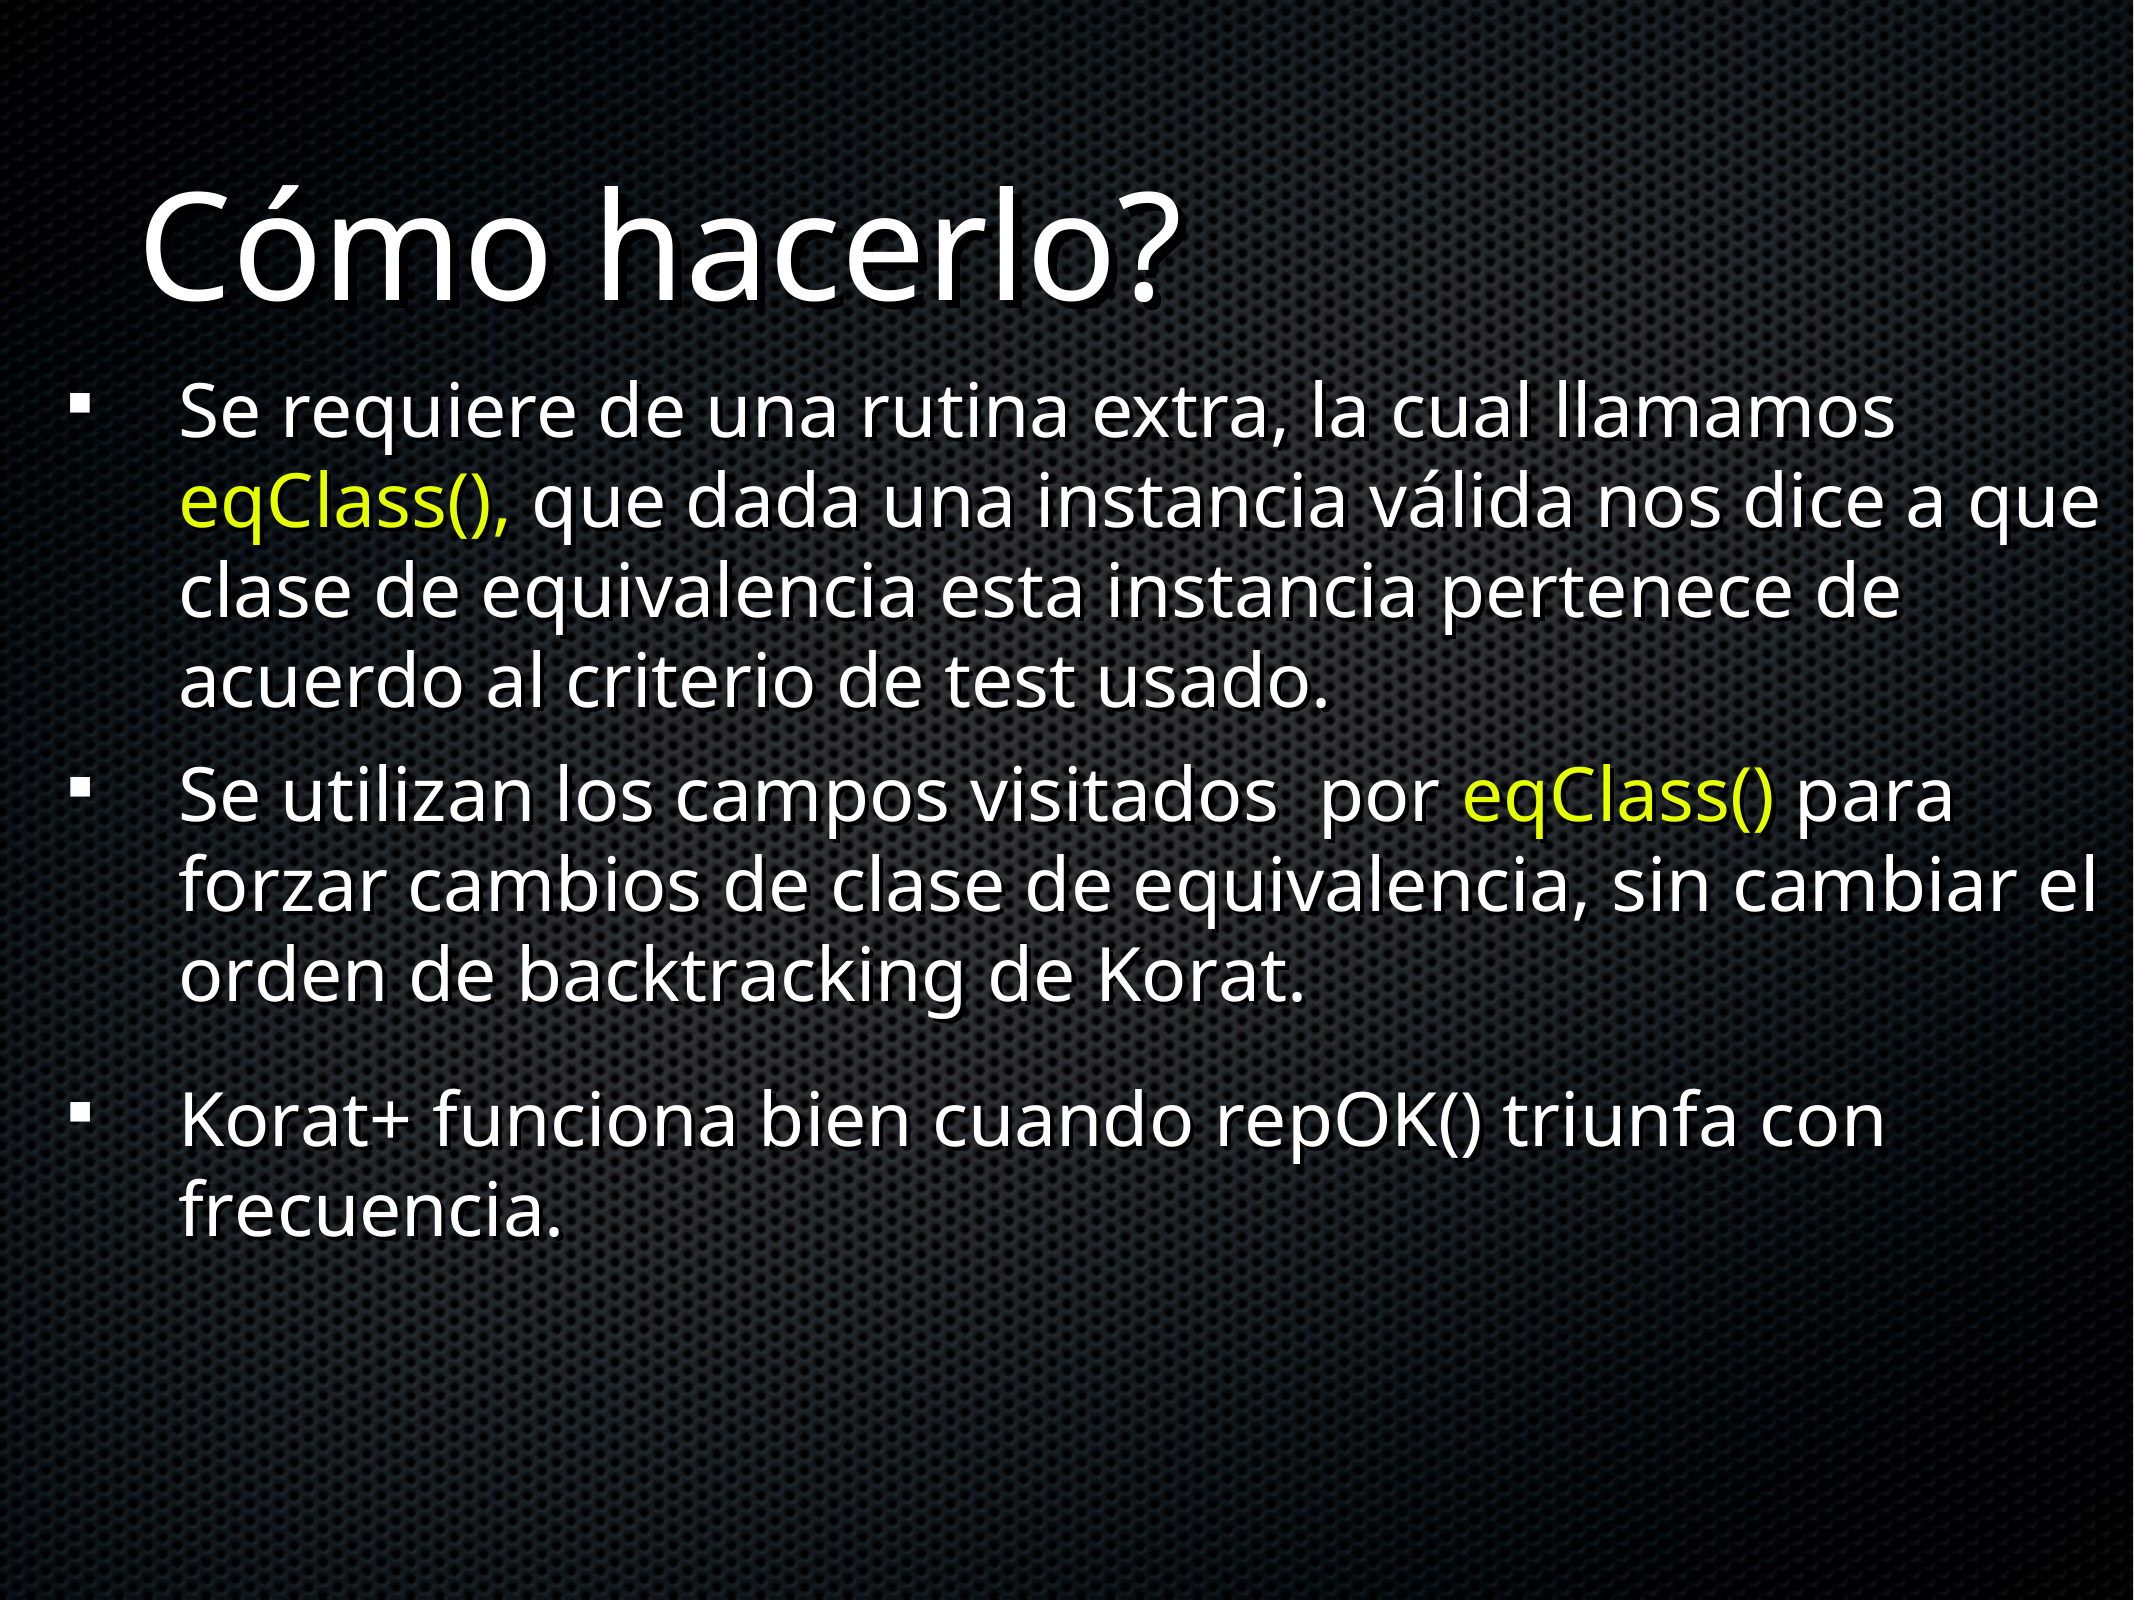

# Cómo hacerlo?
Se requiere de una rutina extra, la cual llamamos eqClass(), que dada una instancia válida nos dice a que clase de equivalencia esta instancia pertenece de acuerdo al criterio de test usado.
Se utilizan los campos visitados por eqClass() para forzar cambios de clase de equivalencia, sin cambiar el orden de backtracking de Korat.
Korat+ funciona bien cuando repOK() triunfa con frecuencia.